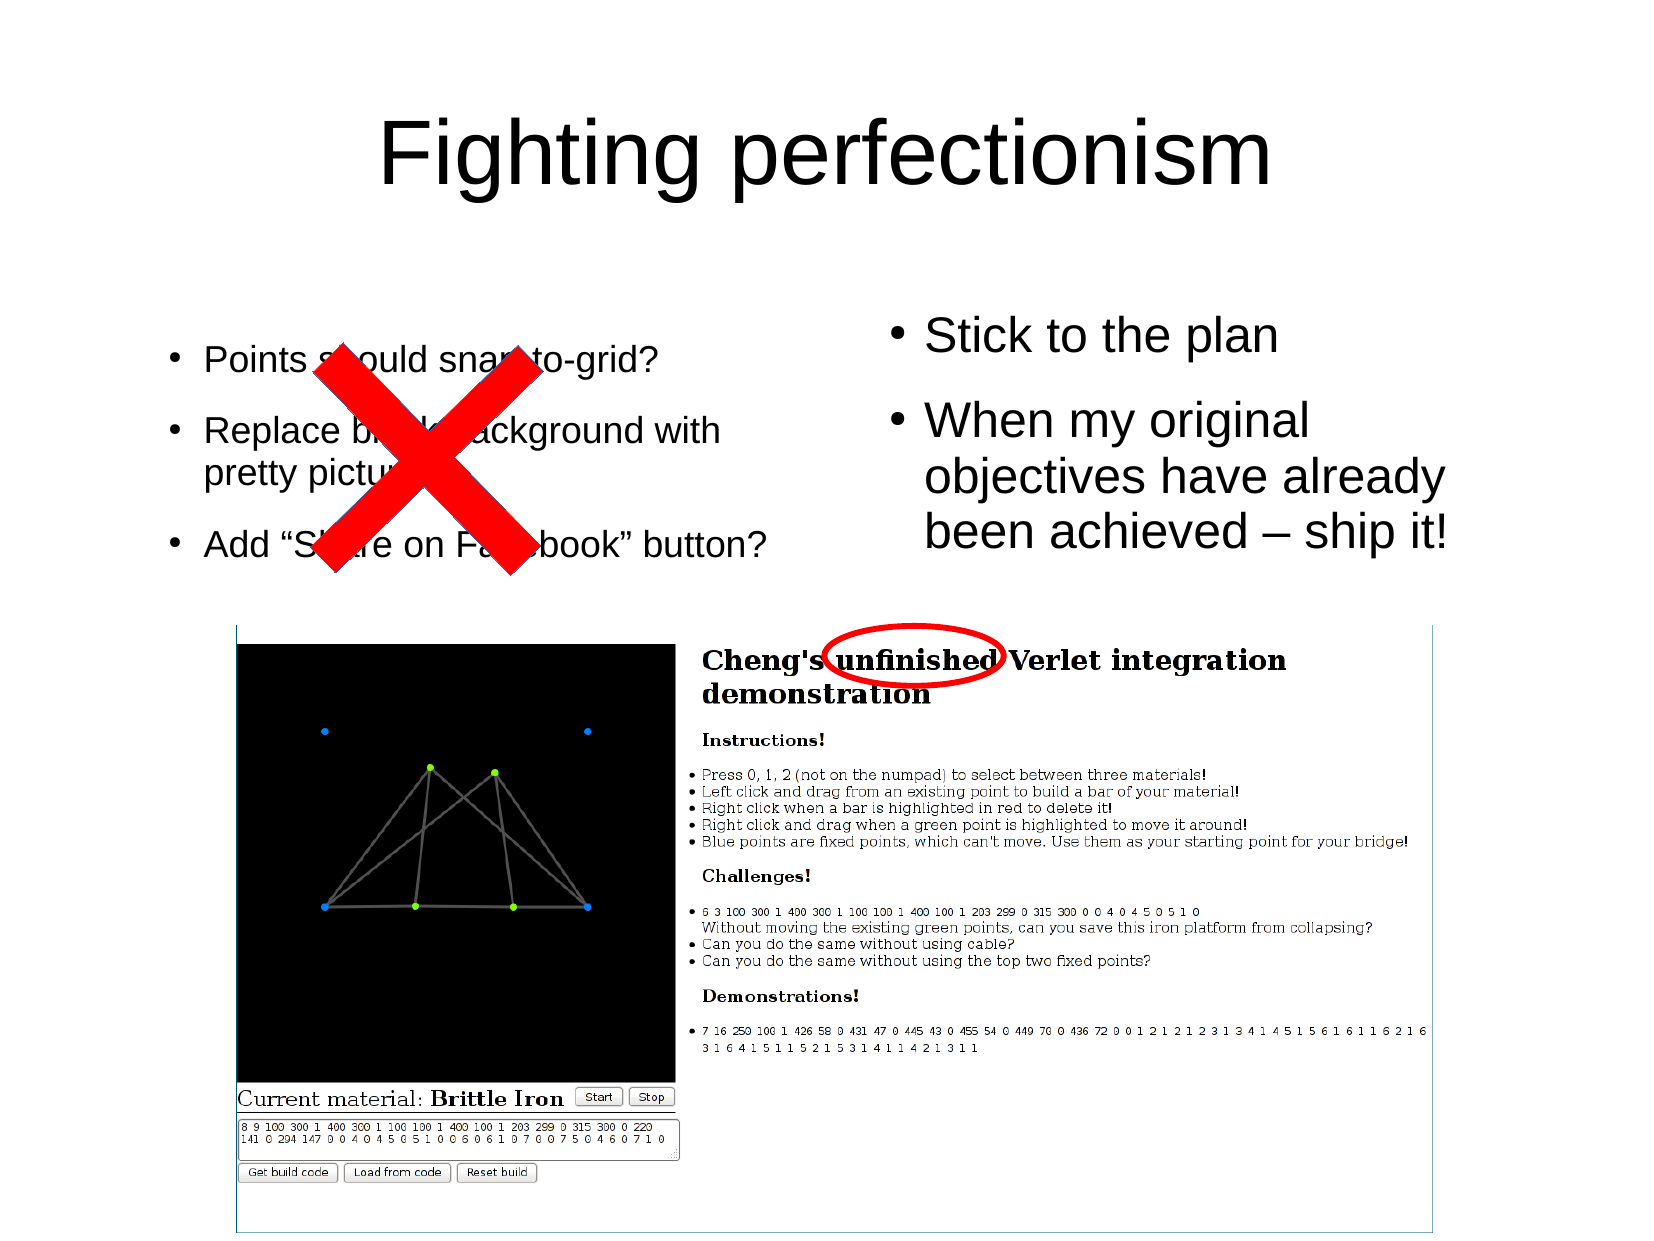

# Fighting perfectionism
Stick to the plan
When my original objectives have already been achieved – ship it!
Points should snap-to-grid?
Replace black background with pretty picture?
Add “Share on Facebook” button?